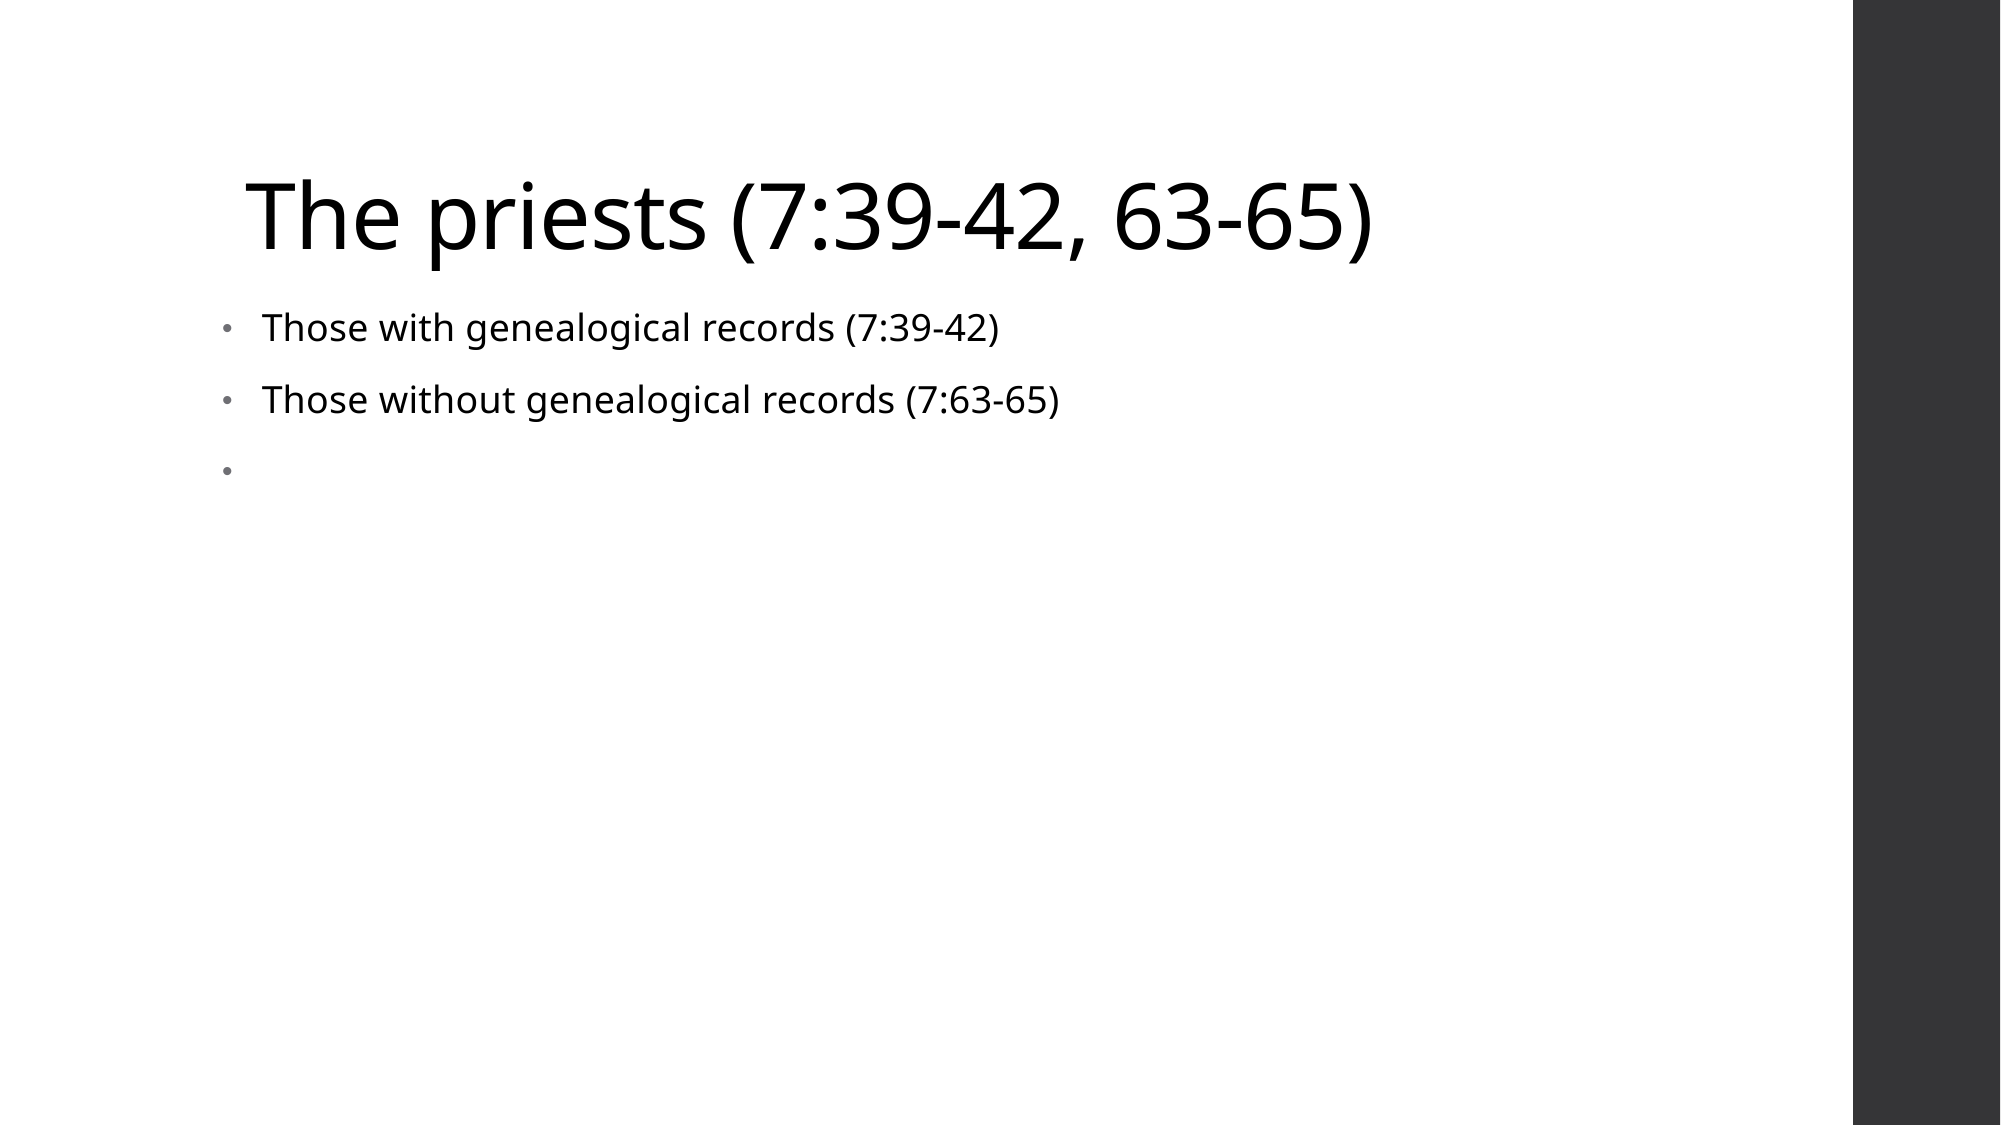

# The priests (7:39-42, 63-65)
 Those with genealogical records (7:39-42)
 Those without genealogical records (7:63-65)